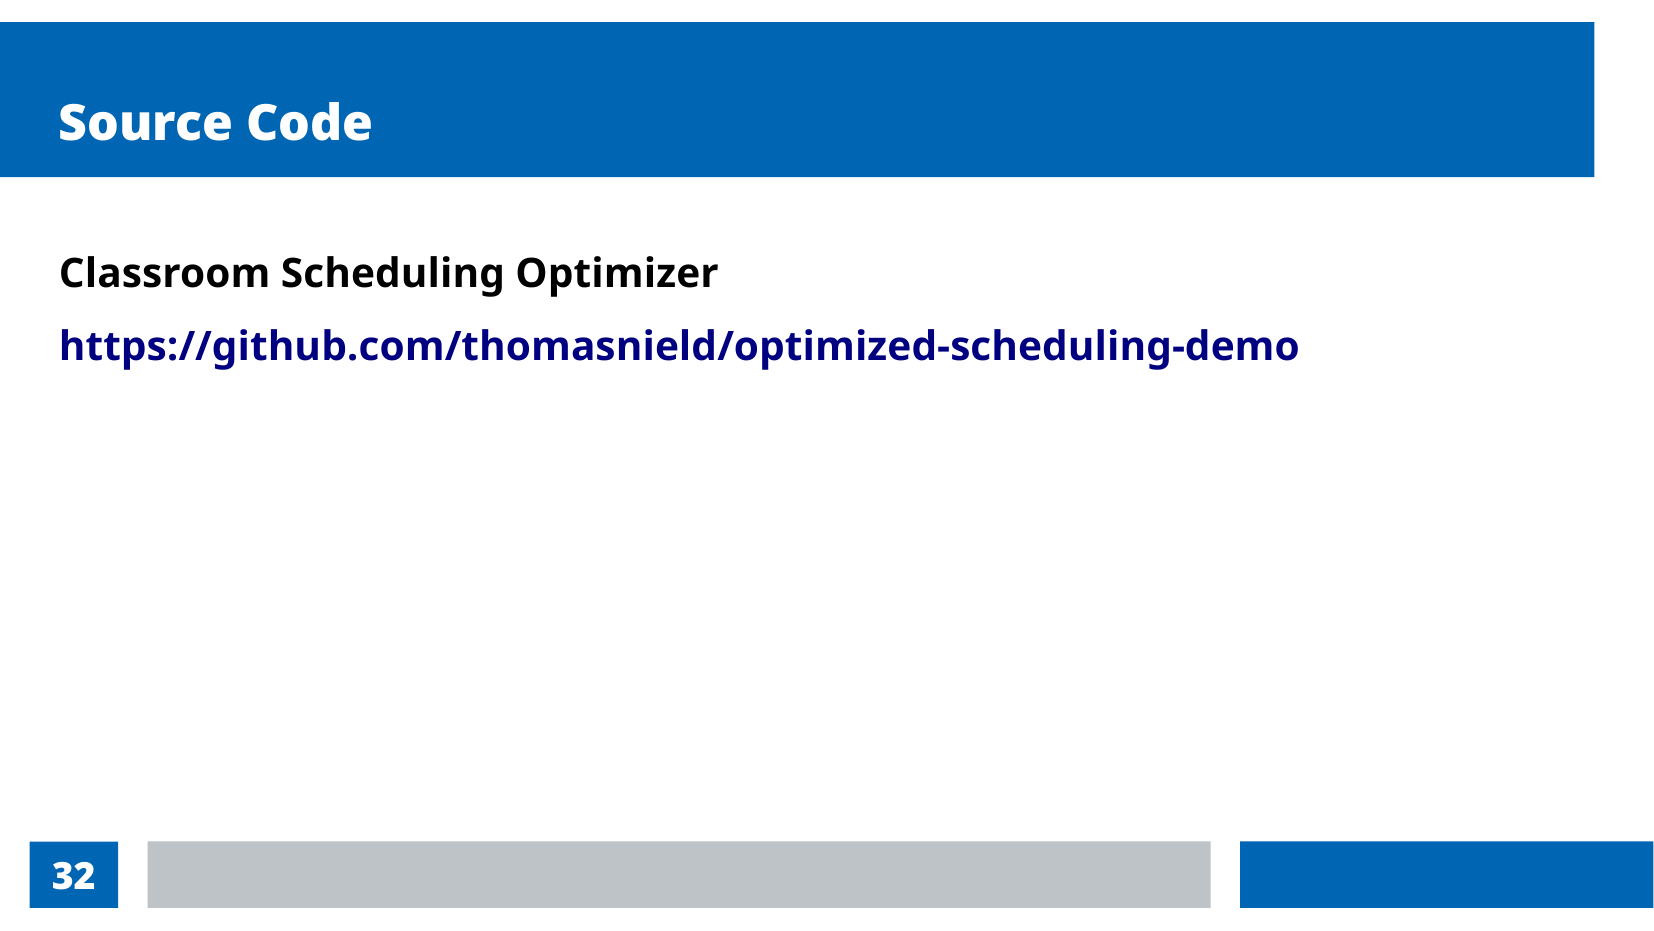

# Source Code
Classroom Scheduling Optimizer
https://github.com/thomasnield/optimized-scheduling-demo
32